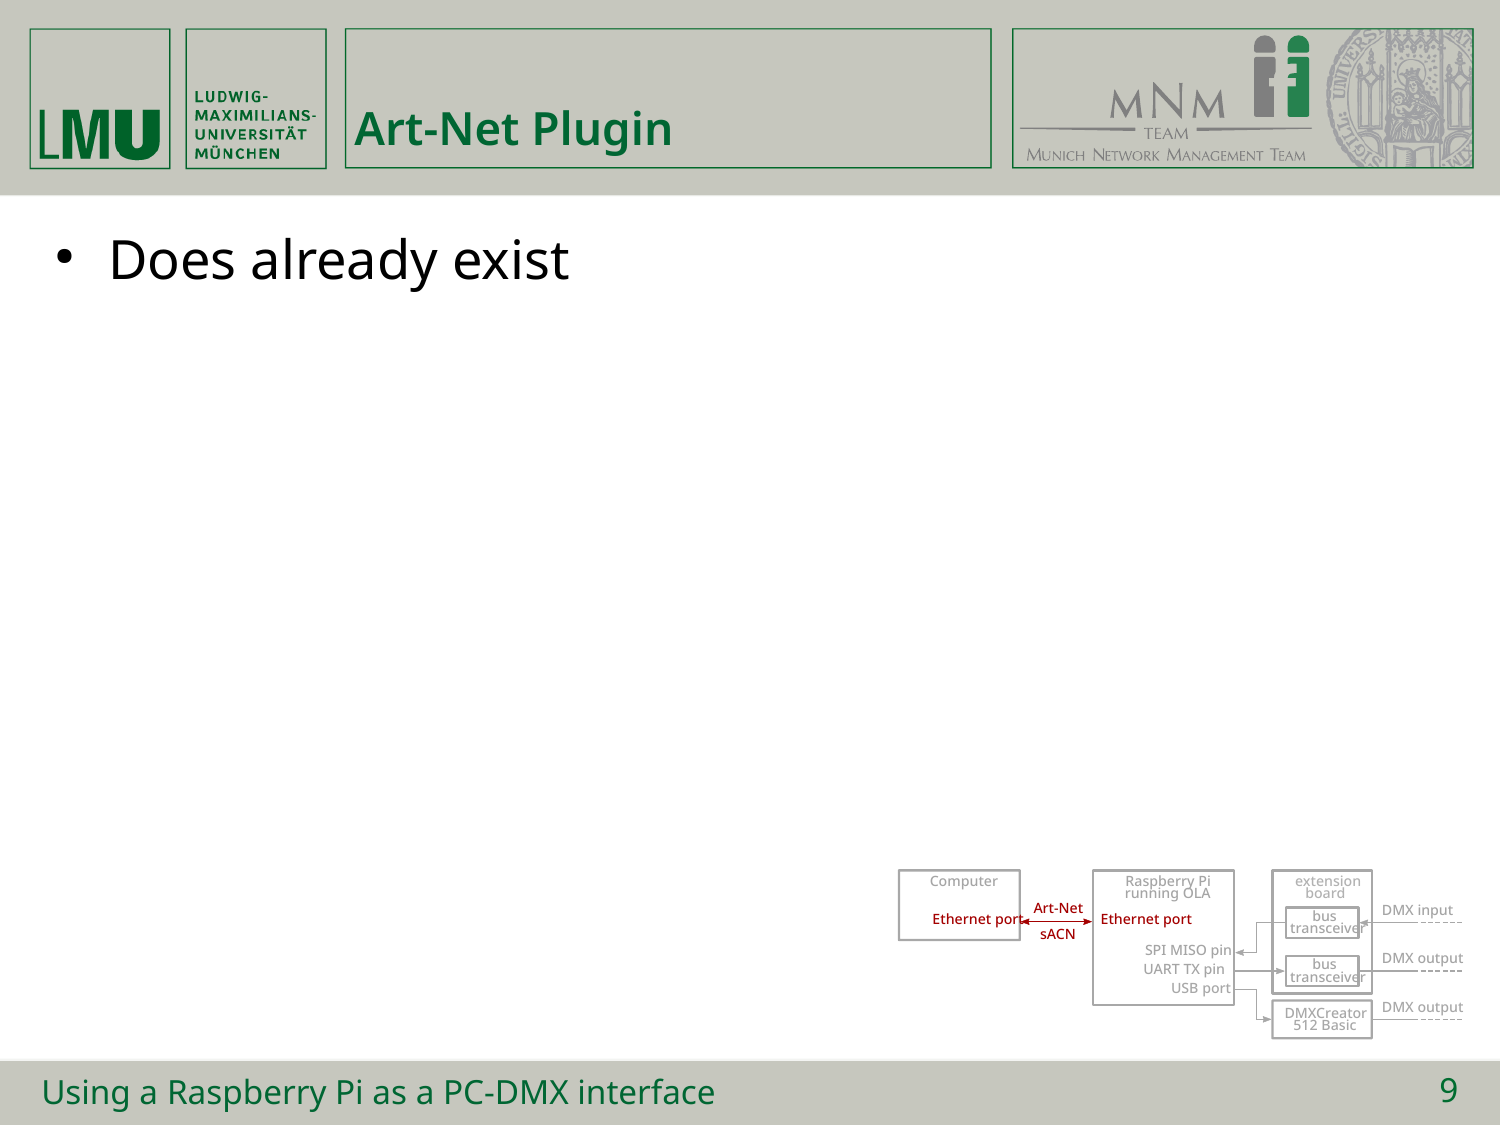

# Art-Net Plugin
Does already exist
PC-DMX interface with Raspberry Pi
9